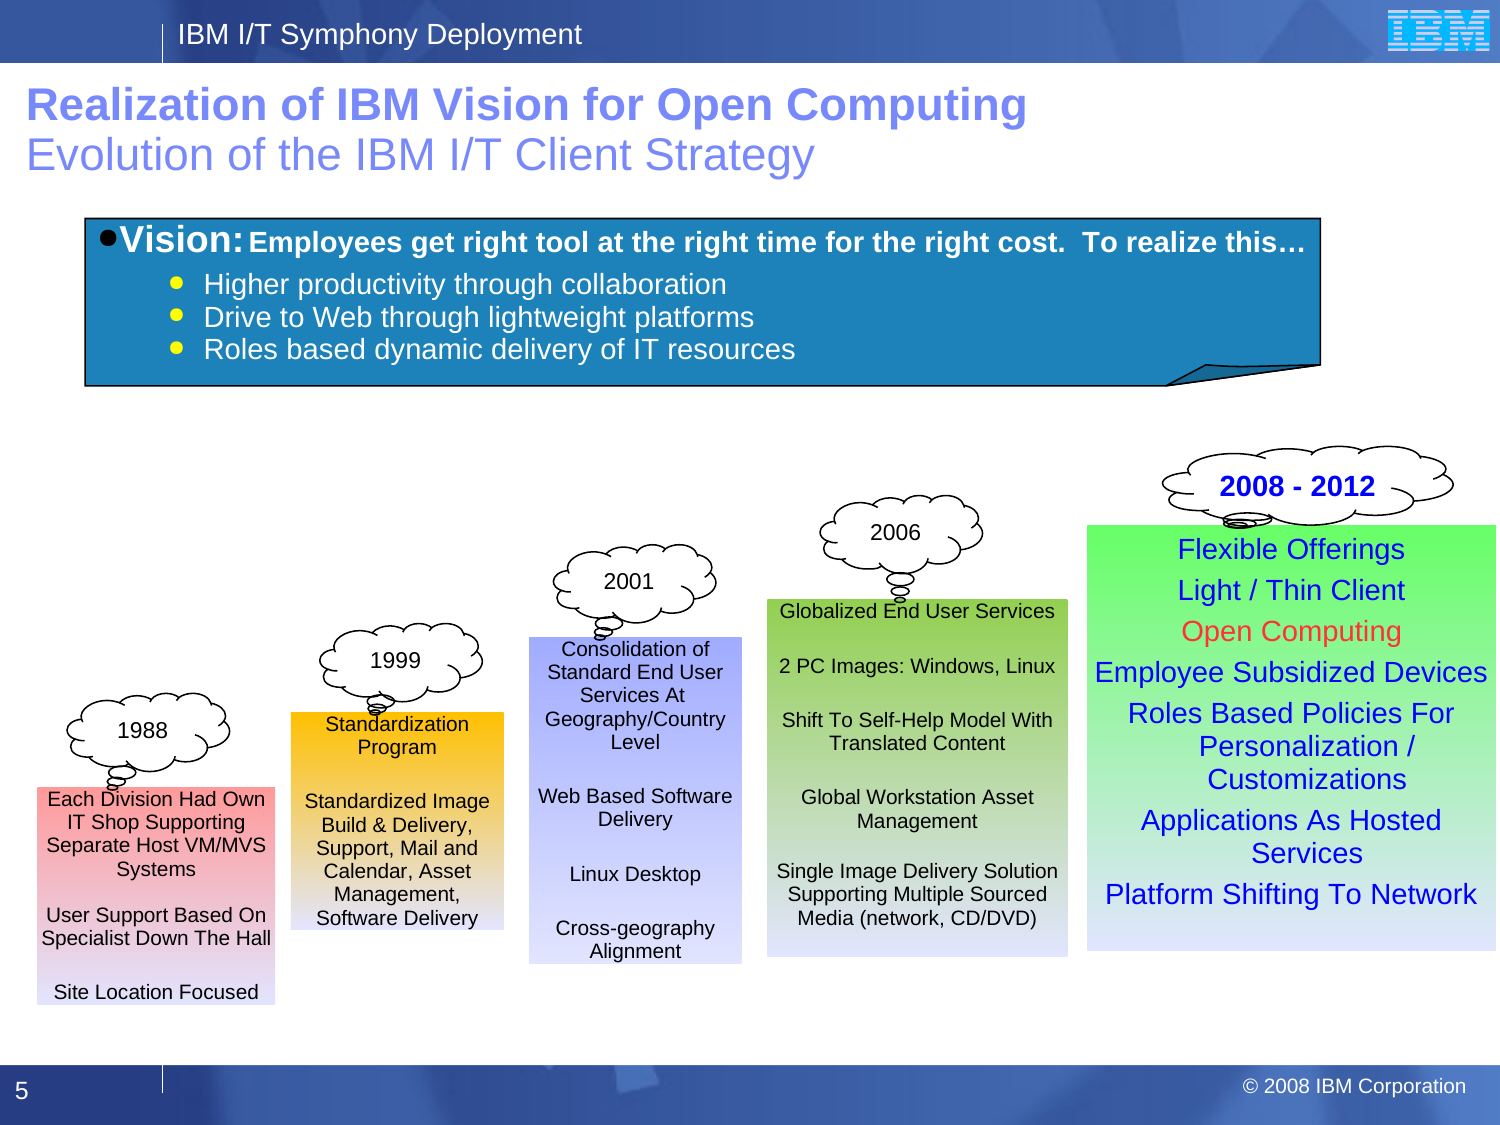

# Realization of IBM Vision for Open Computing Evolution of the IBM I/T Client Strategy
Vision: Employees get right tool at the right time for the right cost. To realize this…
Higher productivity through collaboration
Drive to Web through lightweight platforms
Roles based dynamic delivery of IT resources
2008 - 2012
2006
Flexible Offerings
Light / Thin Client
Open Computing
Employee Subsidized Devices
Roles Based Policies For Personalization / Customizations
Applications As Hosted Services
Platform Shifting To Network
2001
Globalized End User Services
2 PC Images: Windows, Linux
Shift To Self-Help Model With Translated Content
Global Workstation Asset Management
Single Image Delivery Solution Supporting Multiple Sourced Media (network, CD/DVD)
1999
Consolidation of Standard End User Services At Geography/Country Level
Web Based Software Delivery
Linux Desktop
Cross-geography Alignment
1988
Standardization Program
Standardized Image Build & Delivery, Support, Mail and Calendar, Asset Management, Software Delivery
Each Division Had Own IT Shop Supporting Separate Host VM/MVS Systems
User Support Based On Specialist Down The Hall
Site Location Focused